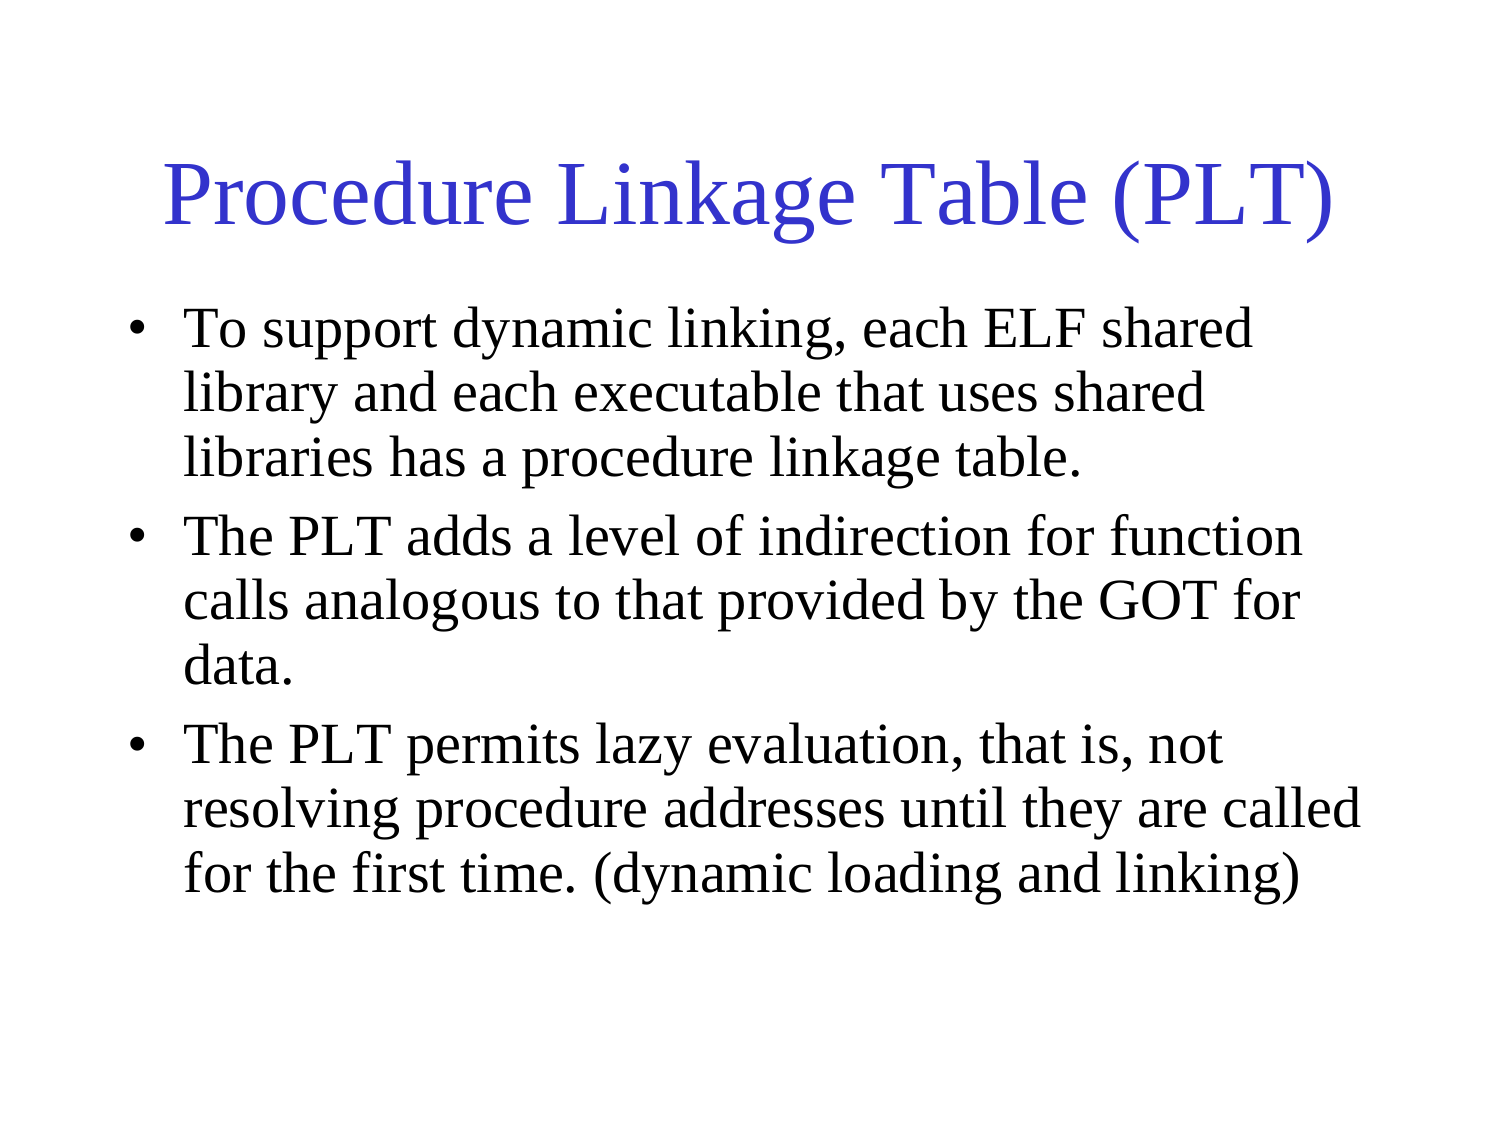

# Procedure Linkage Table (PLT)
To support dynamic linking, each ELF shared library and each executable that uses shared libraries has a procedure linkage table.
The PLT adds a level of indirection for function calls analogous to that provided by the GOT for data.
The PLT permits lazy evaluation, that is, not resolving procedure addresses until they are called for the first time. (dynamic loading and linking)